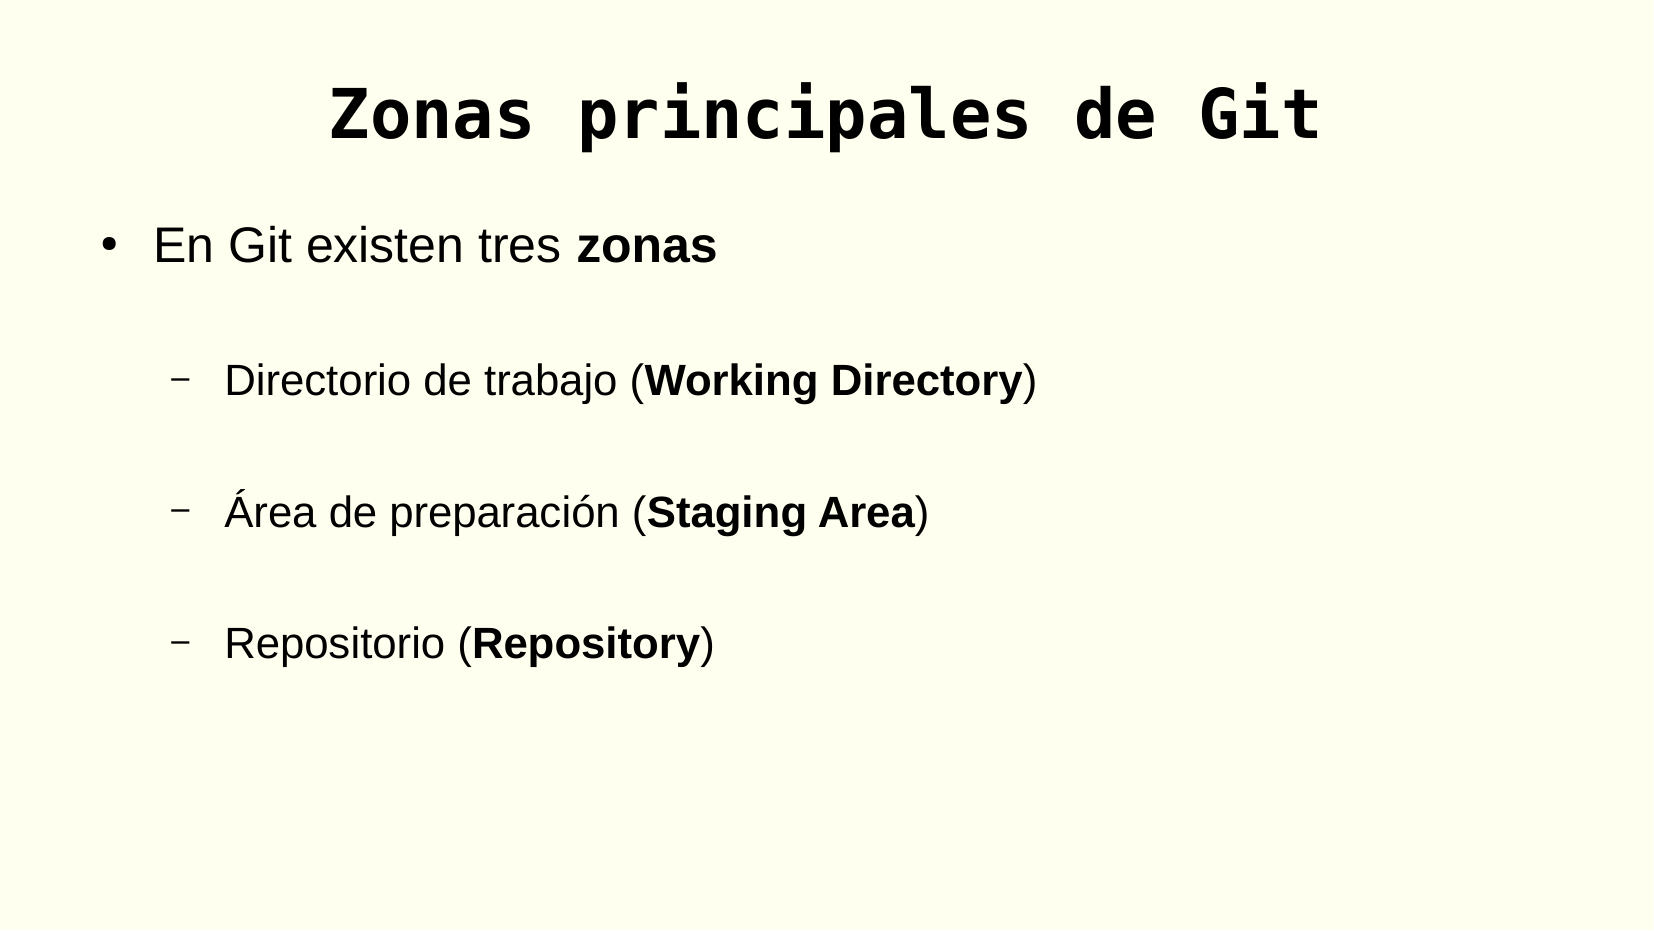

# Zonas principales de Git
En Git existen tres zonas
Directorio de trabajo (Working Directory)
Área de preparación (Staging Area)
Repositorio (Repository)